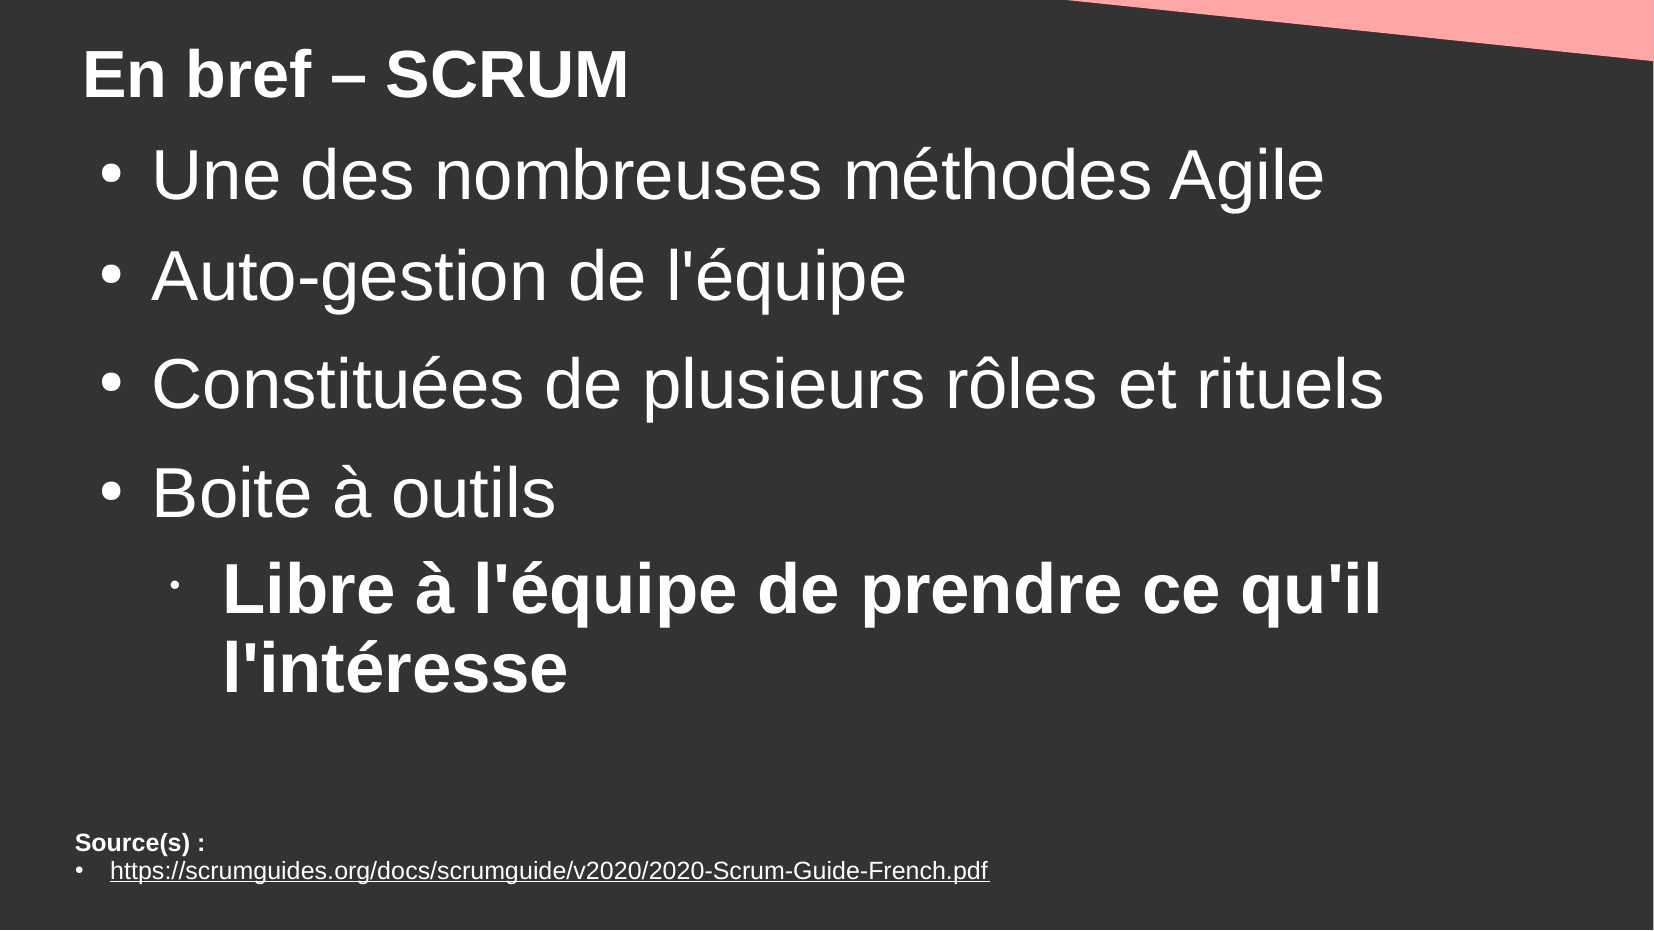

# En bref – SCRUM
Une des nombreuses méthodes Agile
Auto-gestion de l'équipe
Constituées de plusieurs rôles et rituels
Boite à outils
Libre à l'équipe de prendre ce qu'il l'intéresse
Source(s) :
https://scrumguides.org/docs/scrumguide/v2020/2020-Scrum-Guide-French.pdf